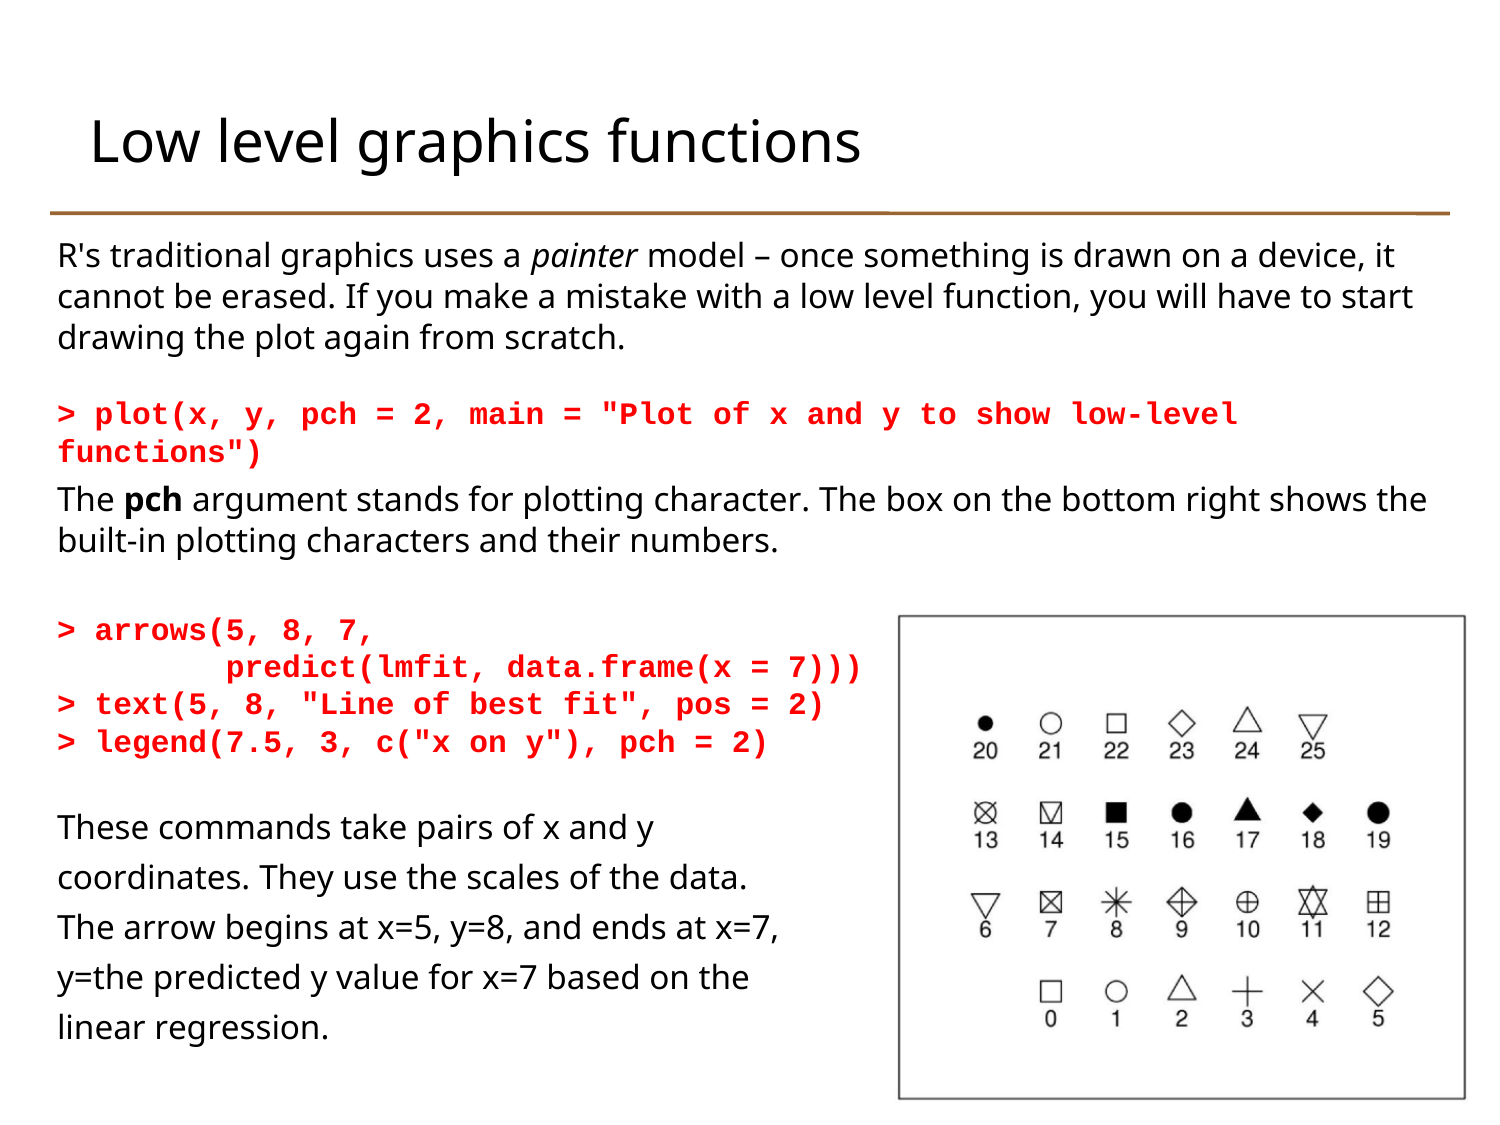

Low level graphics functions
R's traditional graphics uses a painter model – once something is drawn on a device, it cannot be erased. If you make a mistake with a low level function, you will have to start drawing the plot again from scratch.
> plot(x, y, pch = 2, main = "Plot of x and y to show low-level functions")
The pch argument stands for plotting character. The box on the bottom right shows the built-in plotting characters and their numbers.
> arrows(5, 8, 7,
 predict(lmfit, data.frame(x = 7)))
> text(5, 8, "Line of best fit", pos = 2)
> legend(7.5, 3, c("x on y"), pch = 2)
These commands take pairs of x and y
coordinates. They use the scales of the data.
The arrow begins at x=5, y=8, and ends at x=7,
y=the predicted y value for x=7 based on the
linear regression.